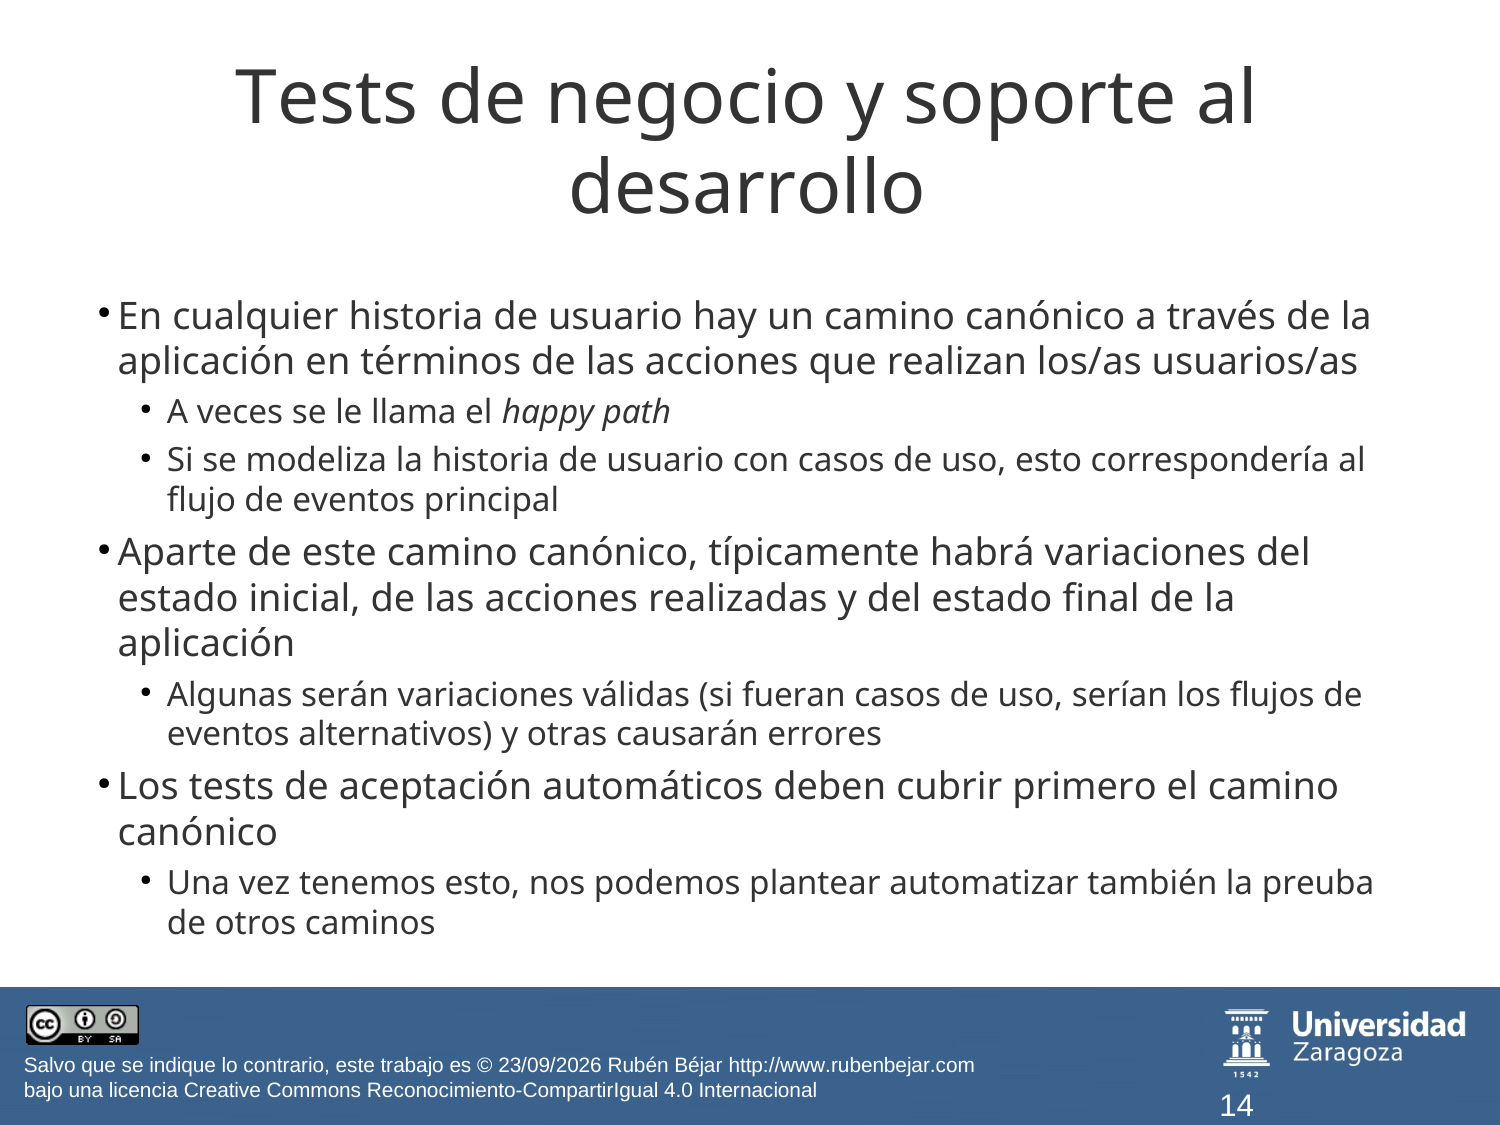

# Tests de negocio y soporte al desarrollo
En cualquier historia de usuario hay un camino canónico a través de la aplicación en términos de las acciones que realizan los/as usuarios/as
A veces se le llama el happy path
Si se modeliza la historia de usuario con casos de uso, esto correspondería al flujo de eventos principal
Aparte de este camino canónico, típicamente habrá variaciones del estado inicial, de las acciones realizadas y del estado final de la aplicación
Algunas serán variaciones válidas (si fueran casos de uso, serían los flujos de eventos alternativos) y otras causarán errores
Los tests de aceptación automáticos deben cubrir primero el camino canónico
Una vez tenemos esto, nos podemos plantear automatizar también la preuba de otros caminos